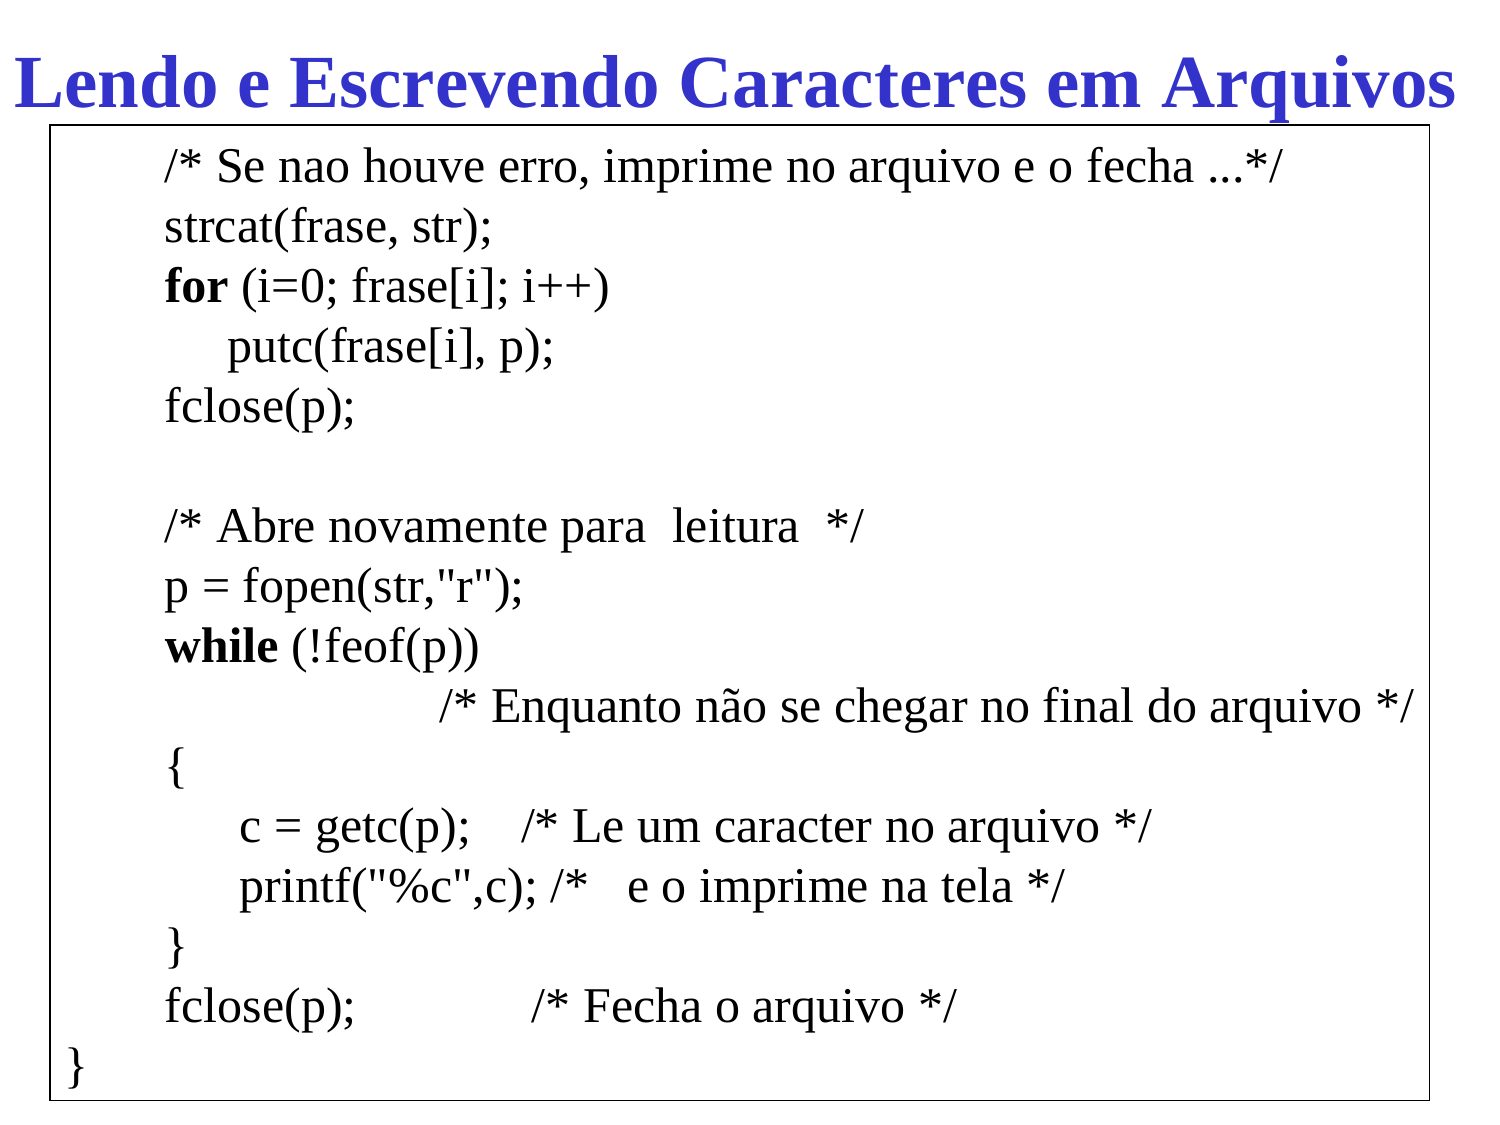

Lendo e Escrevendo Caracteres em Arquivos
 /* Se nao houve erro, imprime no arquivo e o fecha ...*/
 strcat(frase, str);
 for (i=0; frase[i]; i++)
 putc(frase[i], p);
 fclose(p);
 /* Abre novamente para leitura */
 p = fopen(str,"r");
 while (!feof(p))
 /* Enquanto não se chegar no final do arquivo */
 {
 c = getc(p); /* Le um caracter no arquivo */
 printf("%c",c); /* e o imprime na tela */
 }
 fclose(p); /* Fecha o arquivo */
}